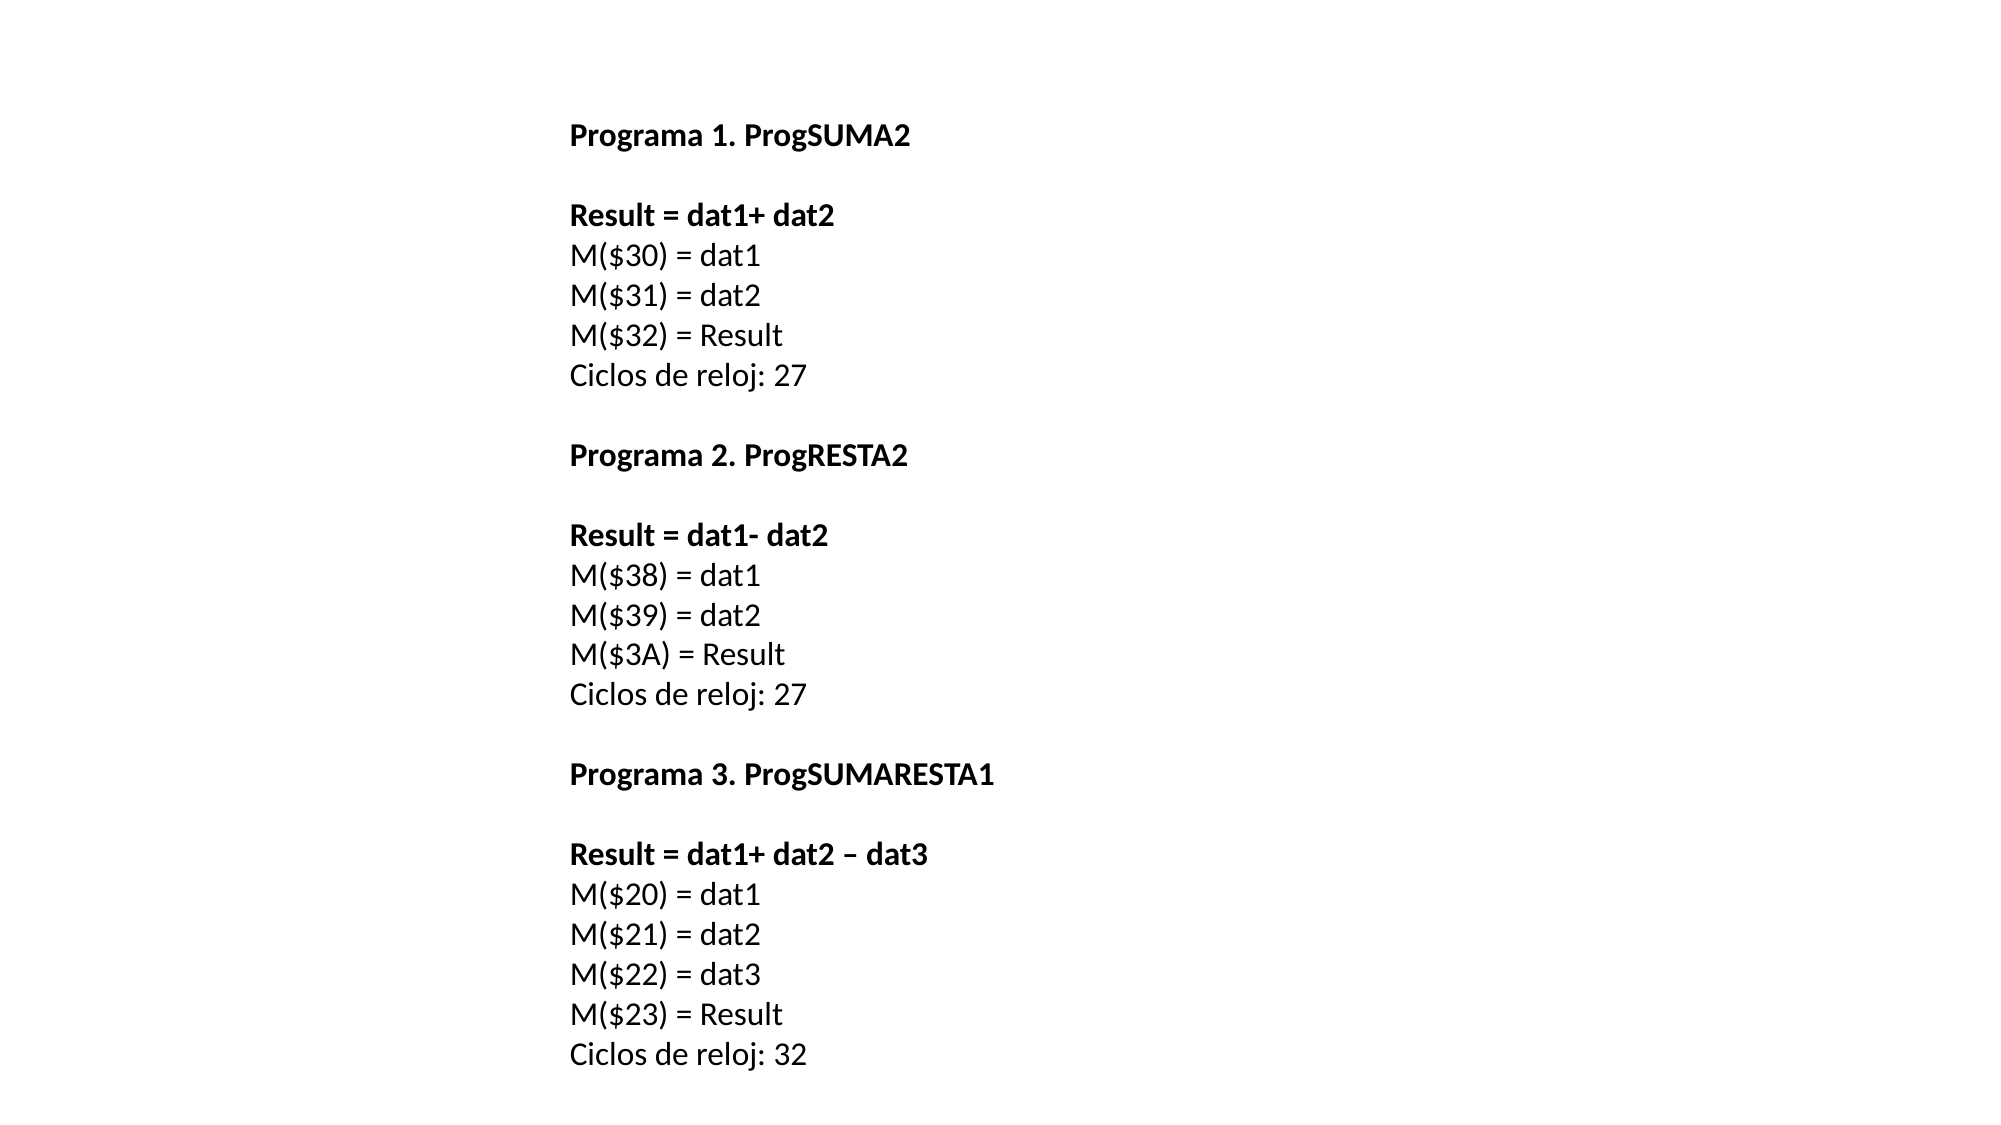

Programa 1. ProgSUMA2
Result = dat1+ dat2
M($30) = dat1
M($31) = dat2
M($32) = Result
Ciclos de reloj: 27
Programa 2. ProgRESTA2
Result = dat1- dat2
M($38) = dat1
M($39) = dat2
M($3A) = Result
Ciclos de reloj: 27
Programa 3. ProgSUMARESTA1
Result = dat1+ dat2 – dat3
M($20) = dat1
M($21) = dat2
M($22) = dat3
M($23) = Result
Ciclos de reloj: 32